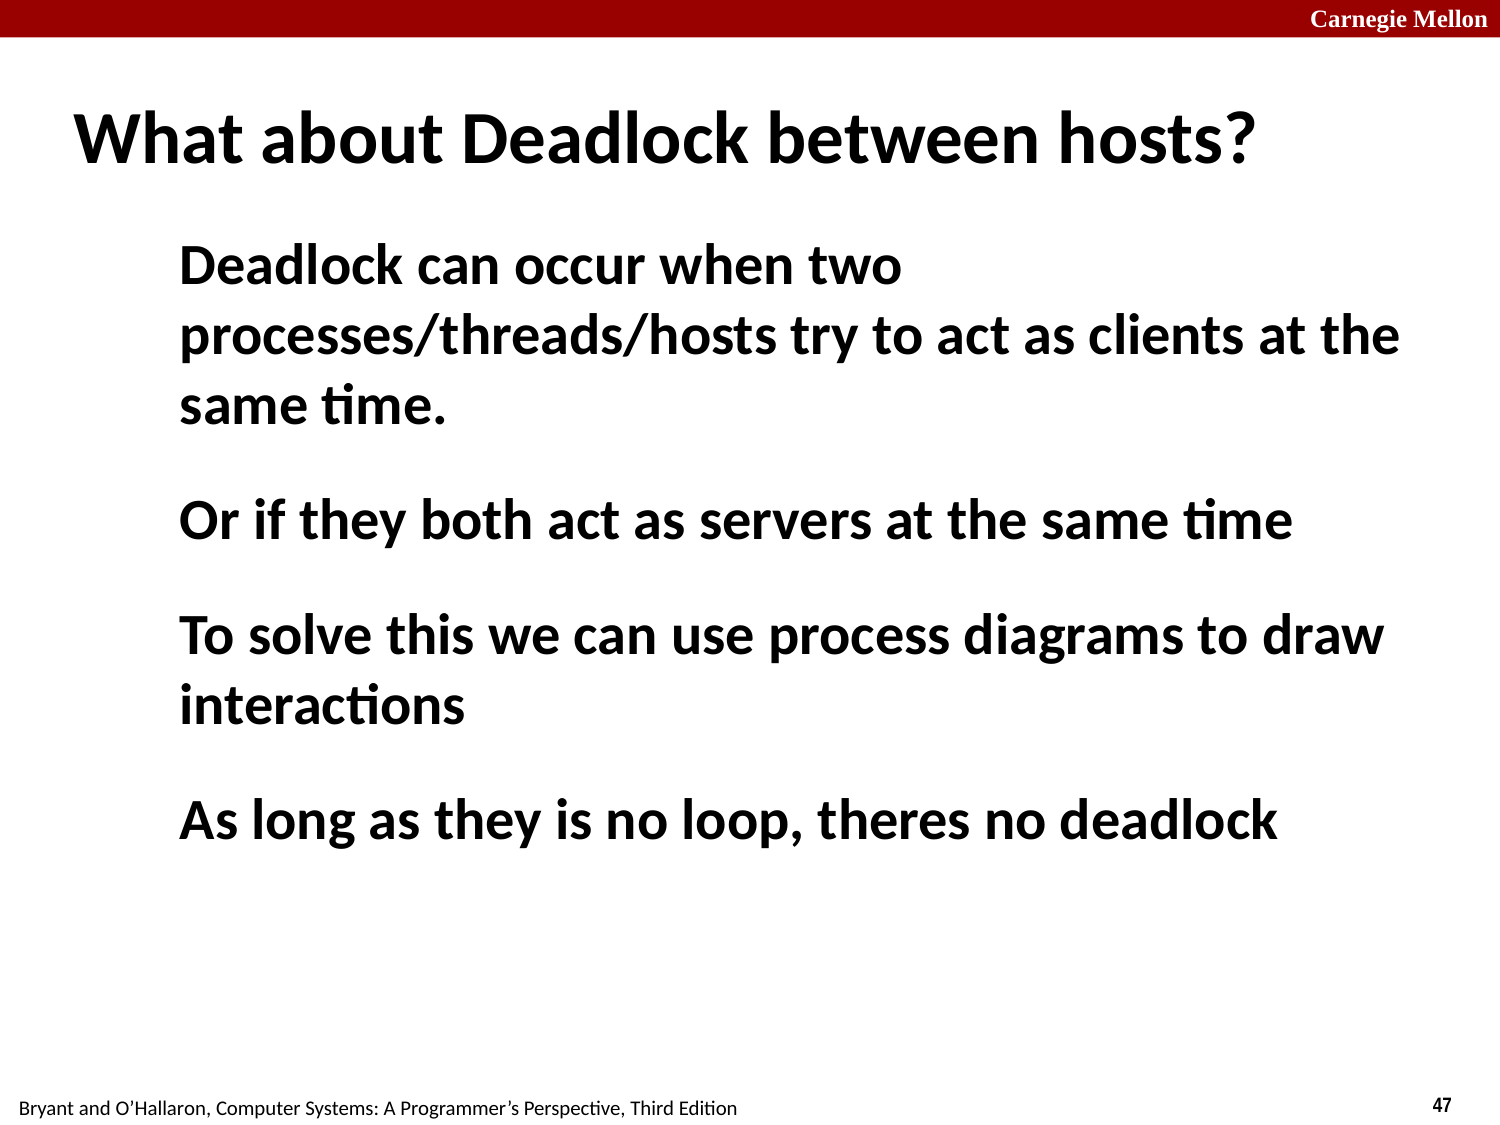

# What about Deadlock between hosts?
Deadlock can occur when two processes/threads/hosts try to act as clients at the same time.
Or if they both act as servers at the same time
To solve this we can use process diagrams to draw interactions
As long as they is no loop, theres no deadlock